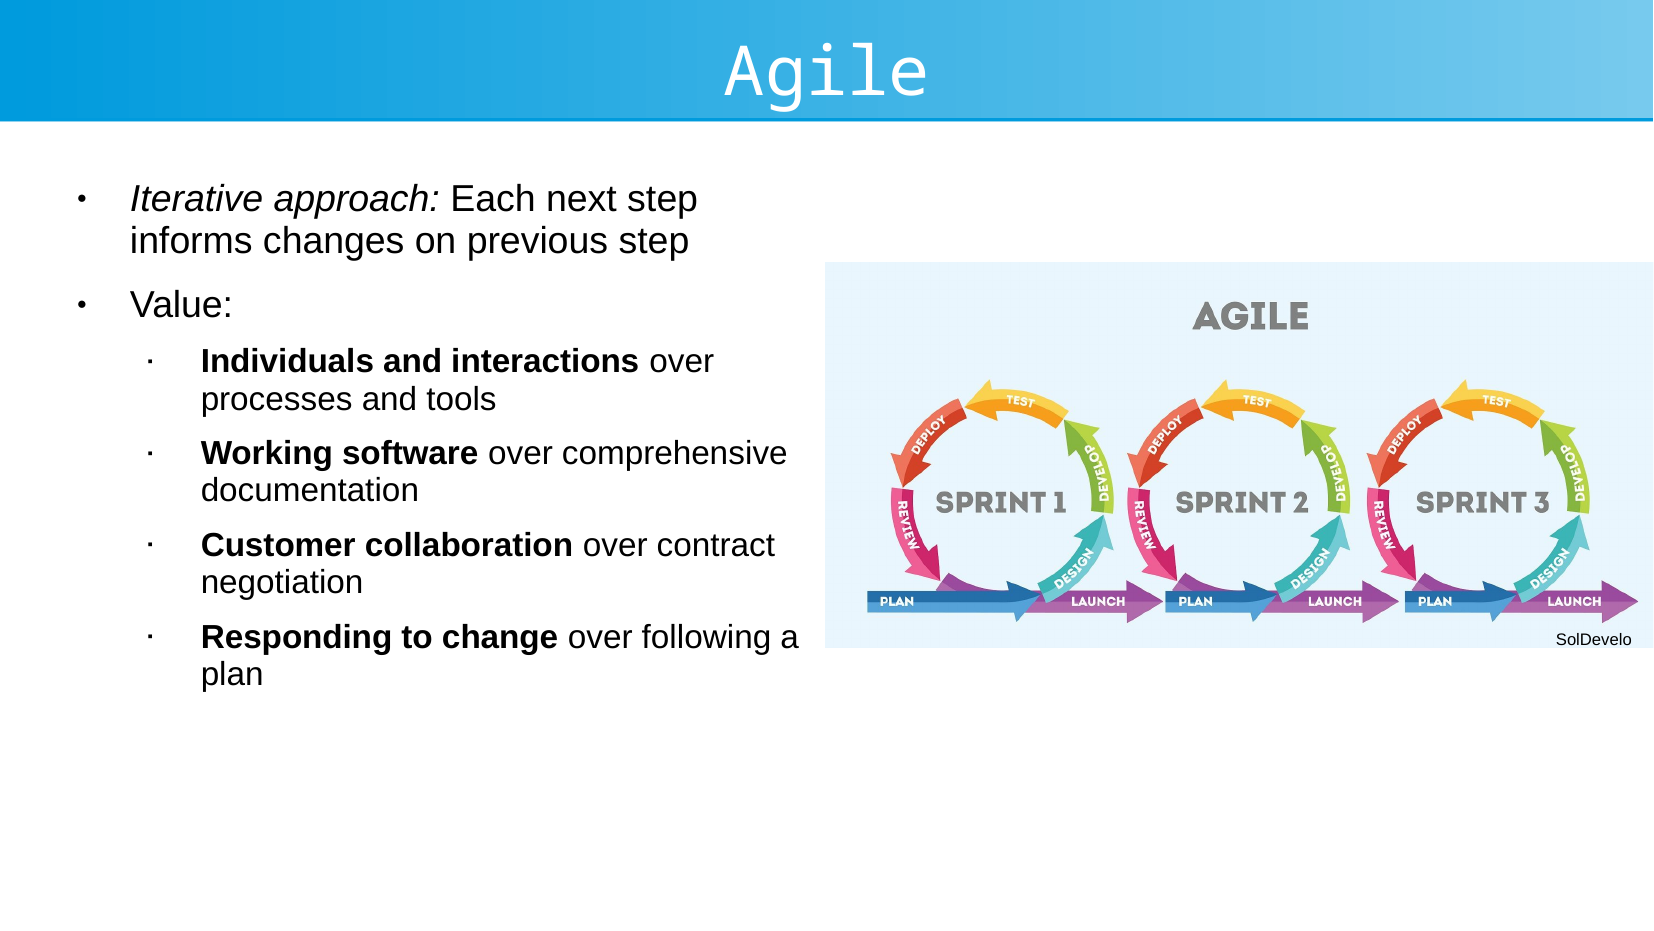

# Agile
Iterative approach: Each next step informs changes on previous step
Value:
Individuals and interactions over processes and tools
Working software over comprehensive documentation
Customer collaboration over contract negotiation
Responding to change over following a plan
SolDevelo
17